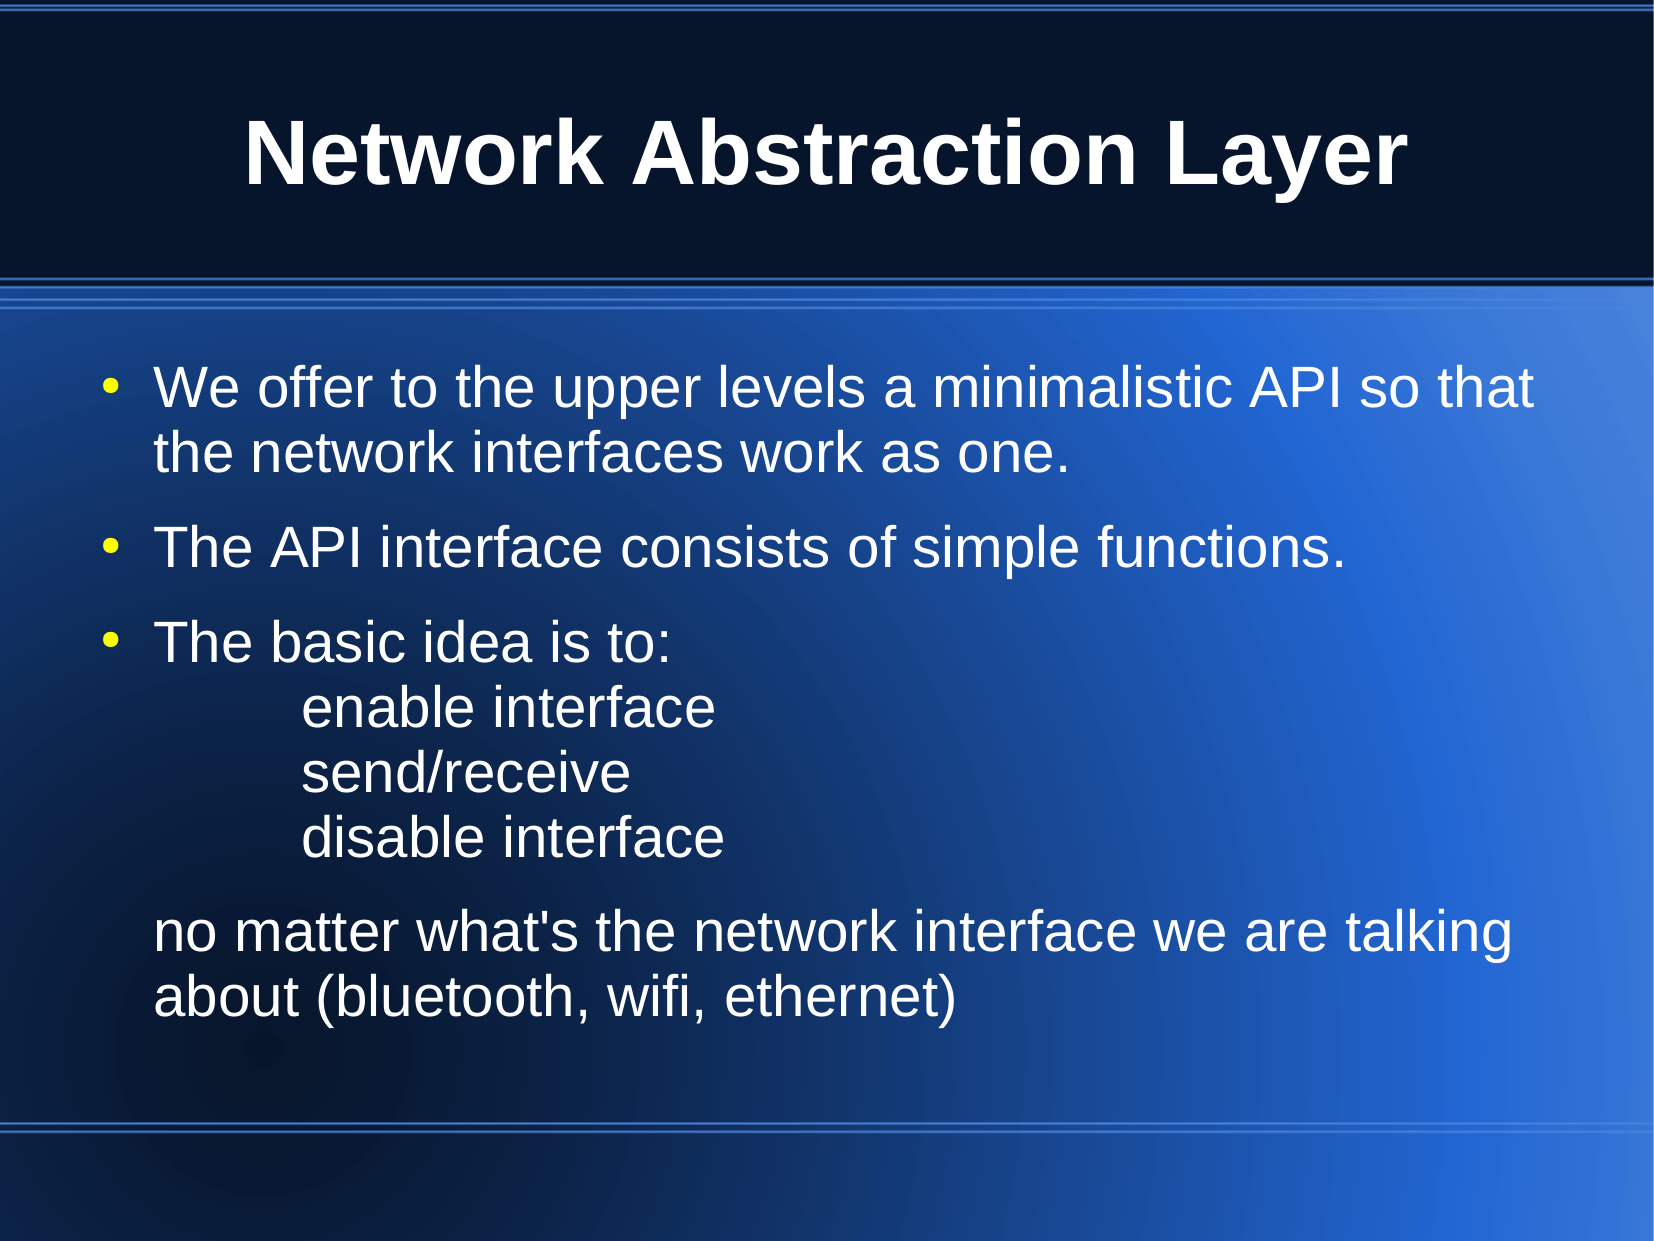

# Network Abstraction Layer
We offer to the upper levels a minimalistic API so that the network interfaces work as one.
The API interface consists of simple functions.
The basic idea is to:
		enable interface
		send/receive
		disable interface
no matter what's the network interface we are talking about (bluetooth, wifi, ethernet)